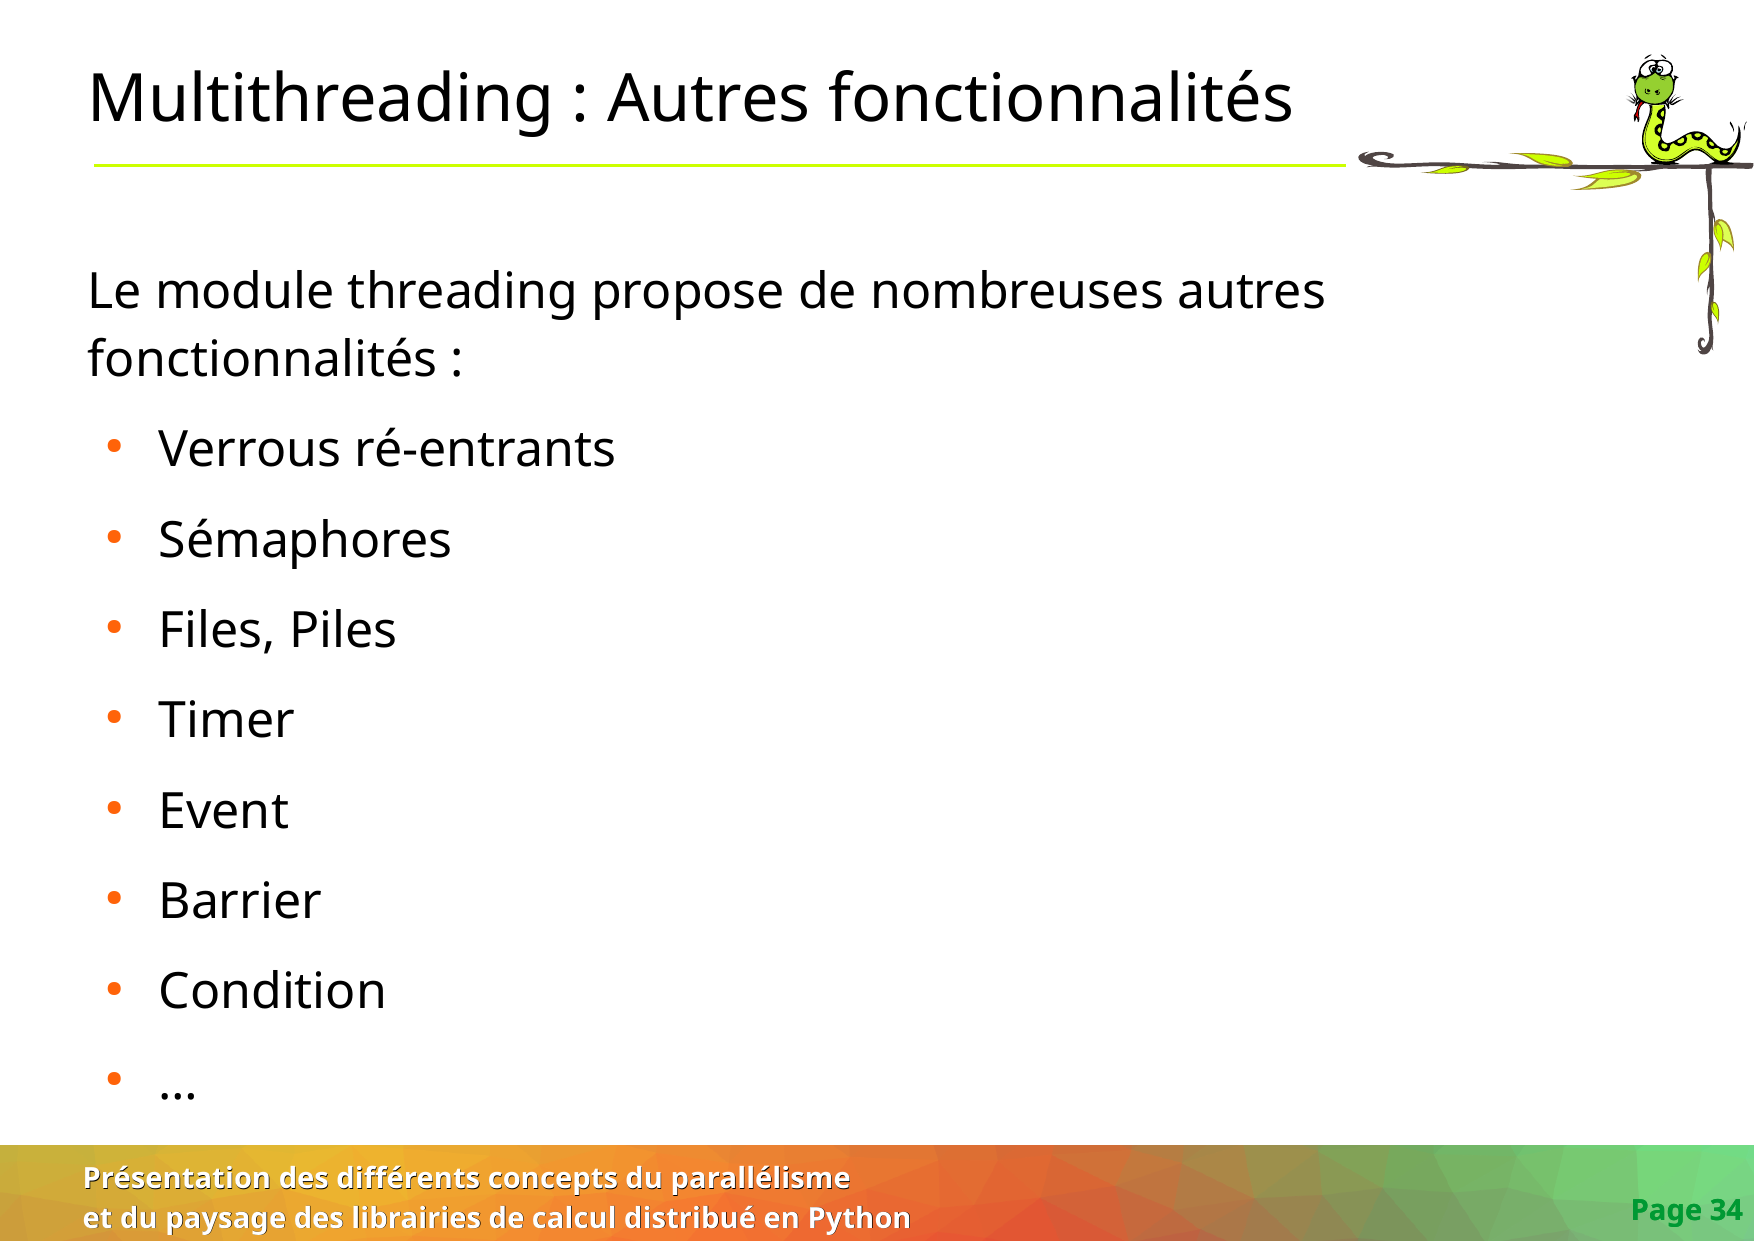

# Multithreading : Autres fonctionnalités
Le module threading propose de nombreuses autres fonctionnalités :
Verrous ré-entrants
Sémaphores
Files, Piles
Timer
Event
Barrier
Condition
…
34